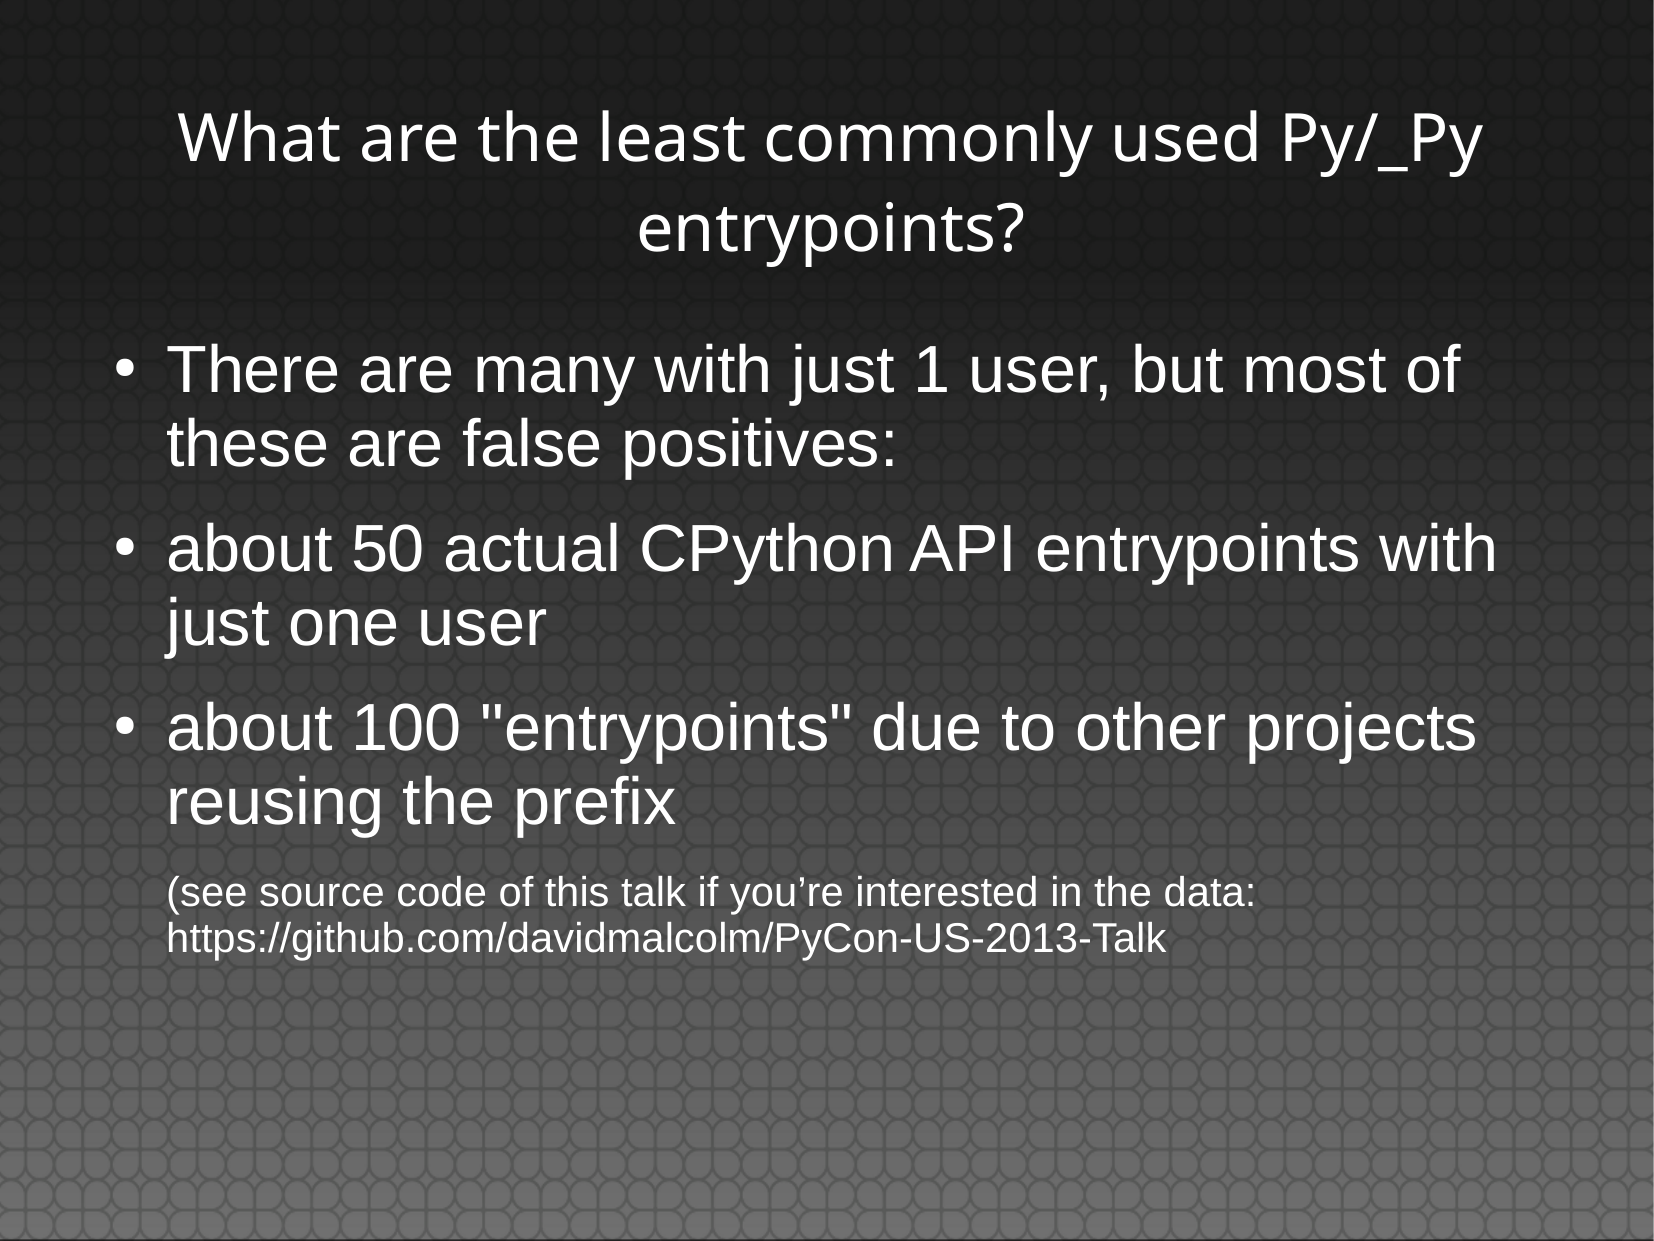

# What are the least commonly used Py/_Py entrypoints?
There are many with just 1 user, but most of these are false positives:
about 50 actual CPython API entrypoints with just one user
about 100 "entrypoints" due to other projects reusing the prefix
(see source code of this talk if you’re interested in the data: https://github.com/davidmalcolm/PyCon-US-2013-Talk